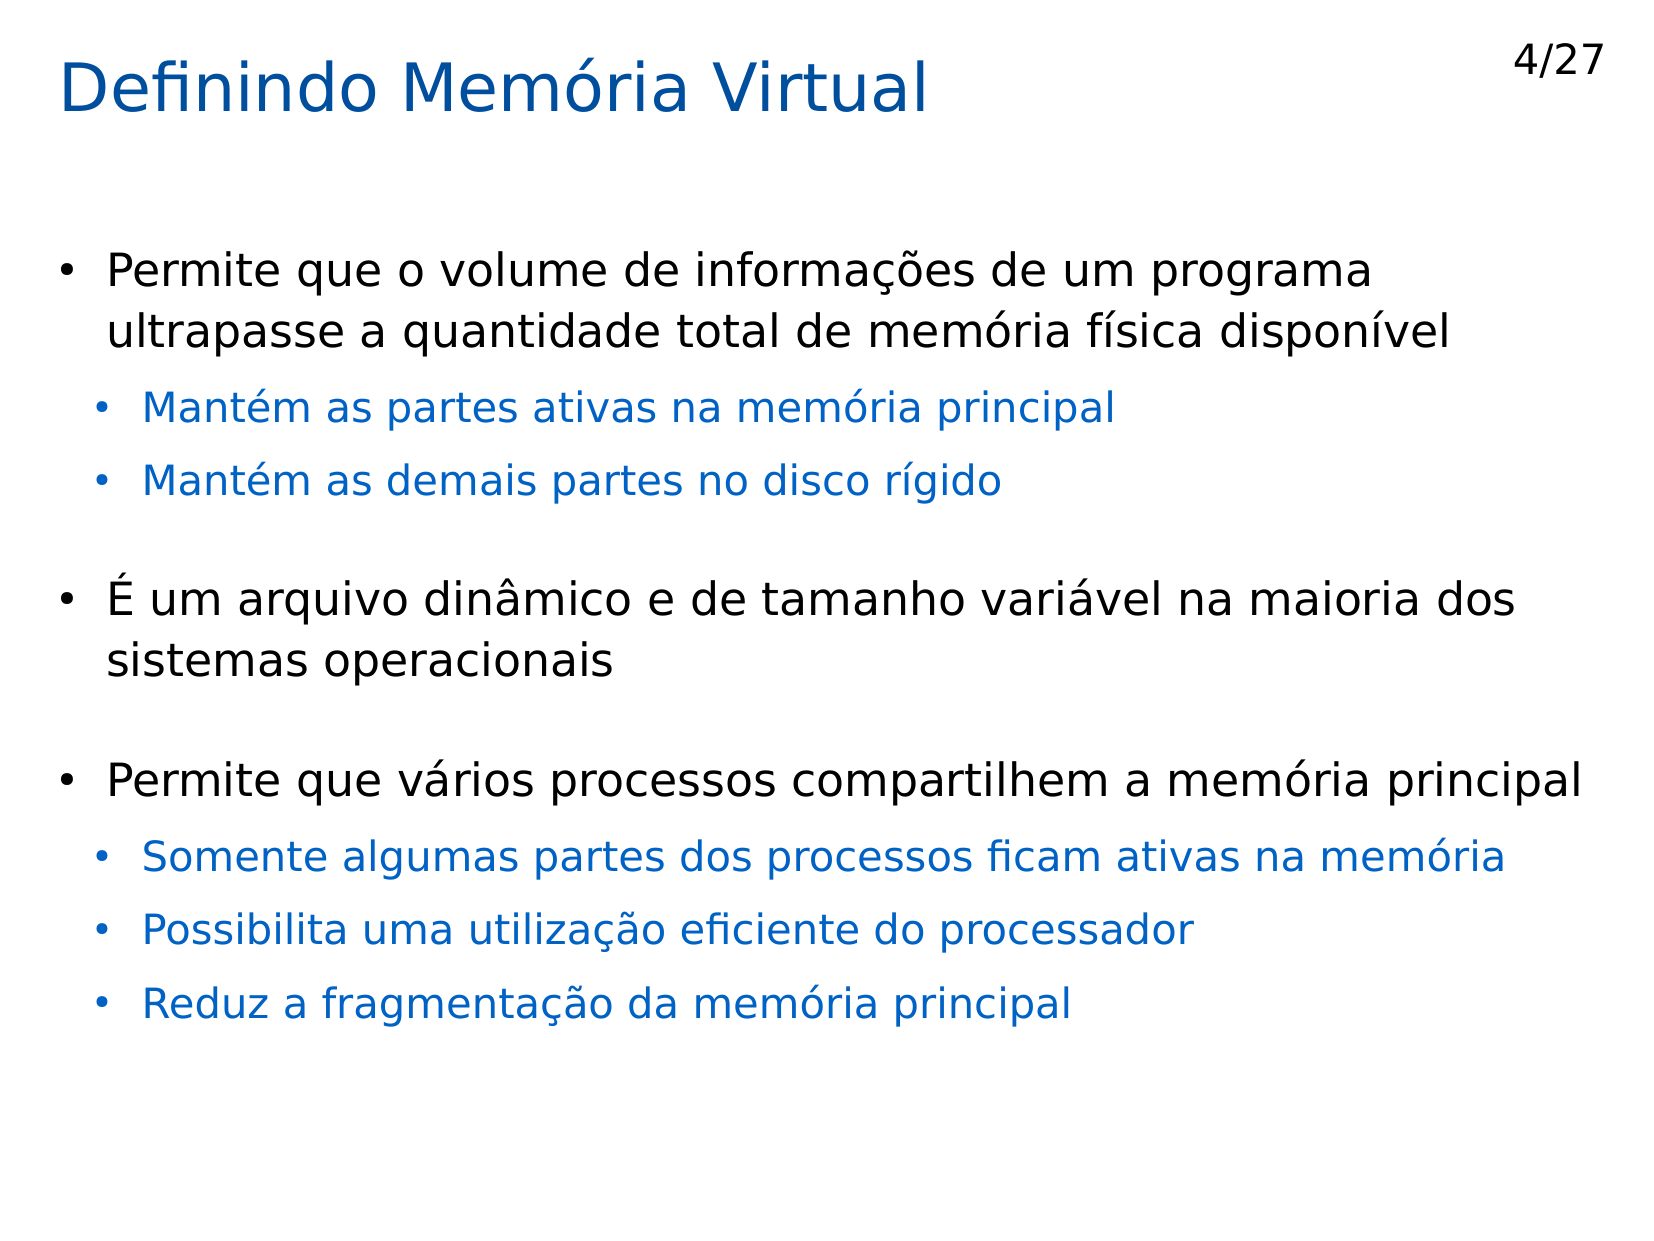

# Definindo Memória Virtual
4
Permite que o volume de informações de um programa ultrapasse a quantidade total de memória física disponível
Mantém as partes ativas na memória principal
Mantém as demais partes no disco rígido
É um arquivo dinâmico e de tamanho variável na maioria dos sistemas operacionais
Permite que vários processos compartilhem a memória principal
Somente algumas partes dos processos ficam ativas na memória
Possibilita uma utilização eficiente do processador
Reduz a fragmentação da memória principal